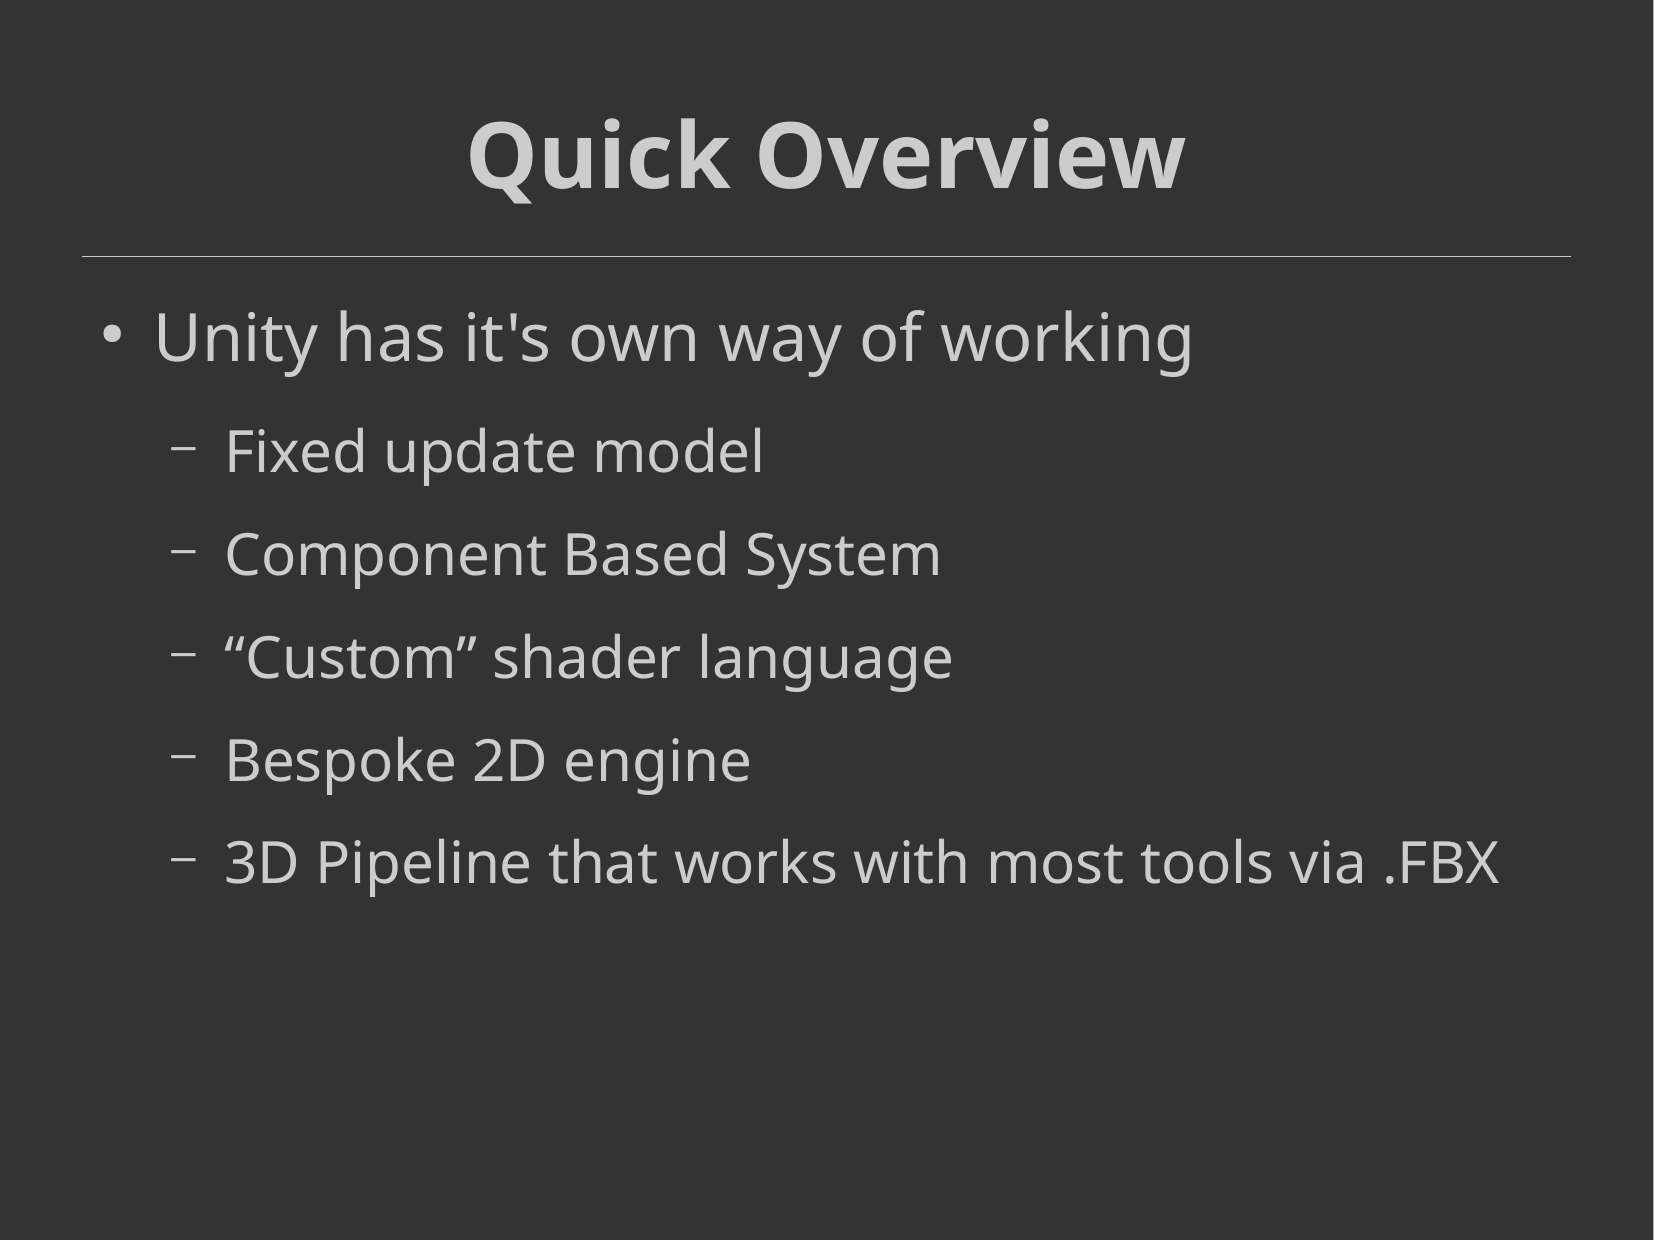

# Quick Overview
Unity has it's own way of working
Fixed update model
Component Based System
“Custom” shader language
Bespoke 2D engine
3D Pipeline that works with most tools via .FBX